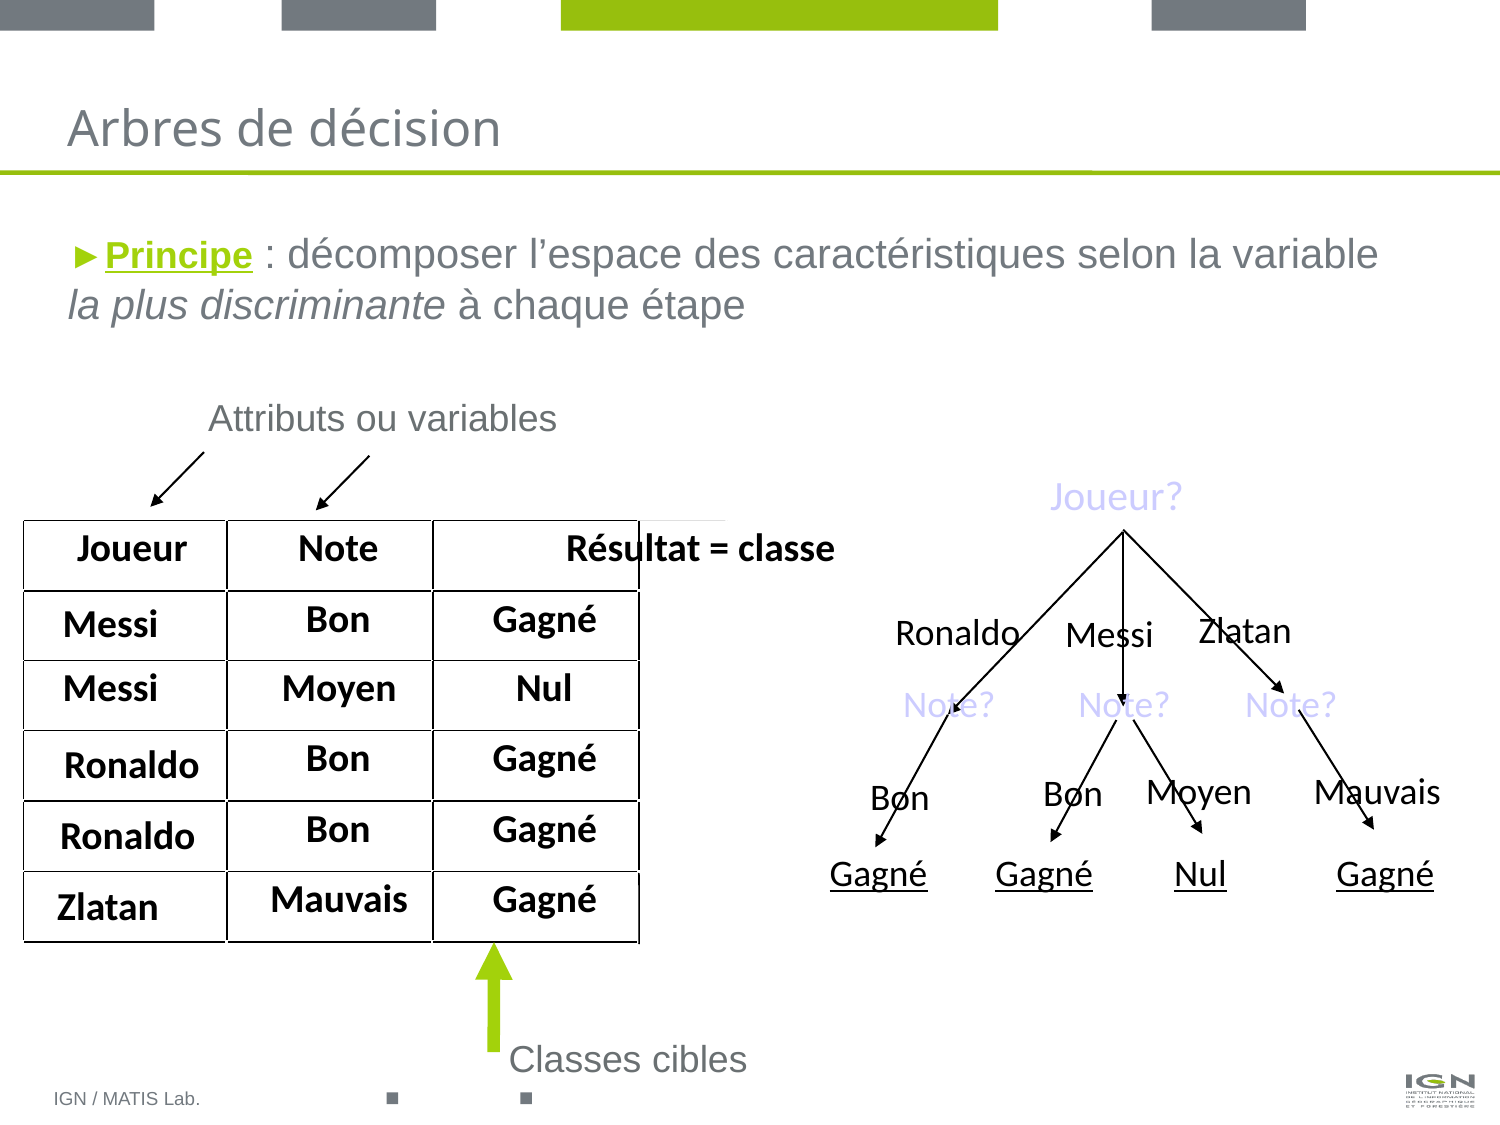

Arbres de décision
►Principe : décomposer l’espace des caractéristiques selon la variable la plus discriminante à chaque étape
Attributs ou variables
Joueur?
Joueur
Note
Résultat = classe
Bon
Gagné
Messi
Zlatan
Ronaldo
Messi
Messi
Moyen
Nul
Note?
Note?
Note?
Bon
Gagné
 Ronaldo
Moyen
Mauvais
Bon
Bon
Bon
Gagné
 Ronaldo
Gagné
Gagné
Nul
Gagné
Mauvais
Gagné
Zlatan
Classes cibles
IGN / MATIS Lab.